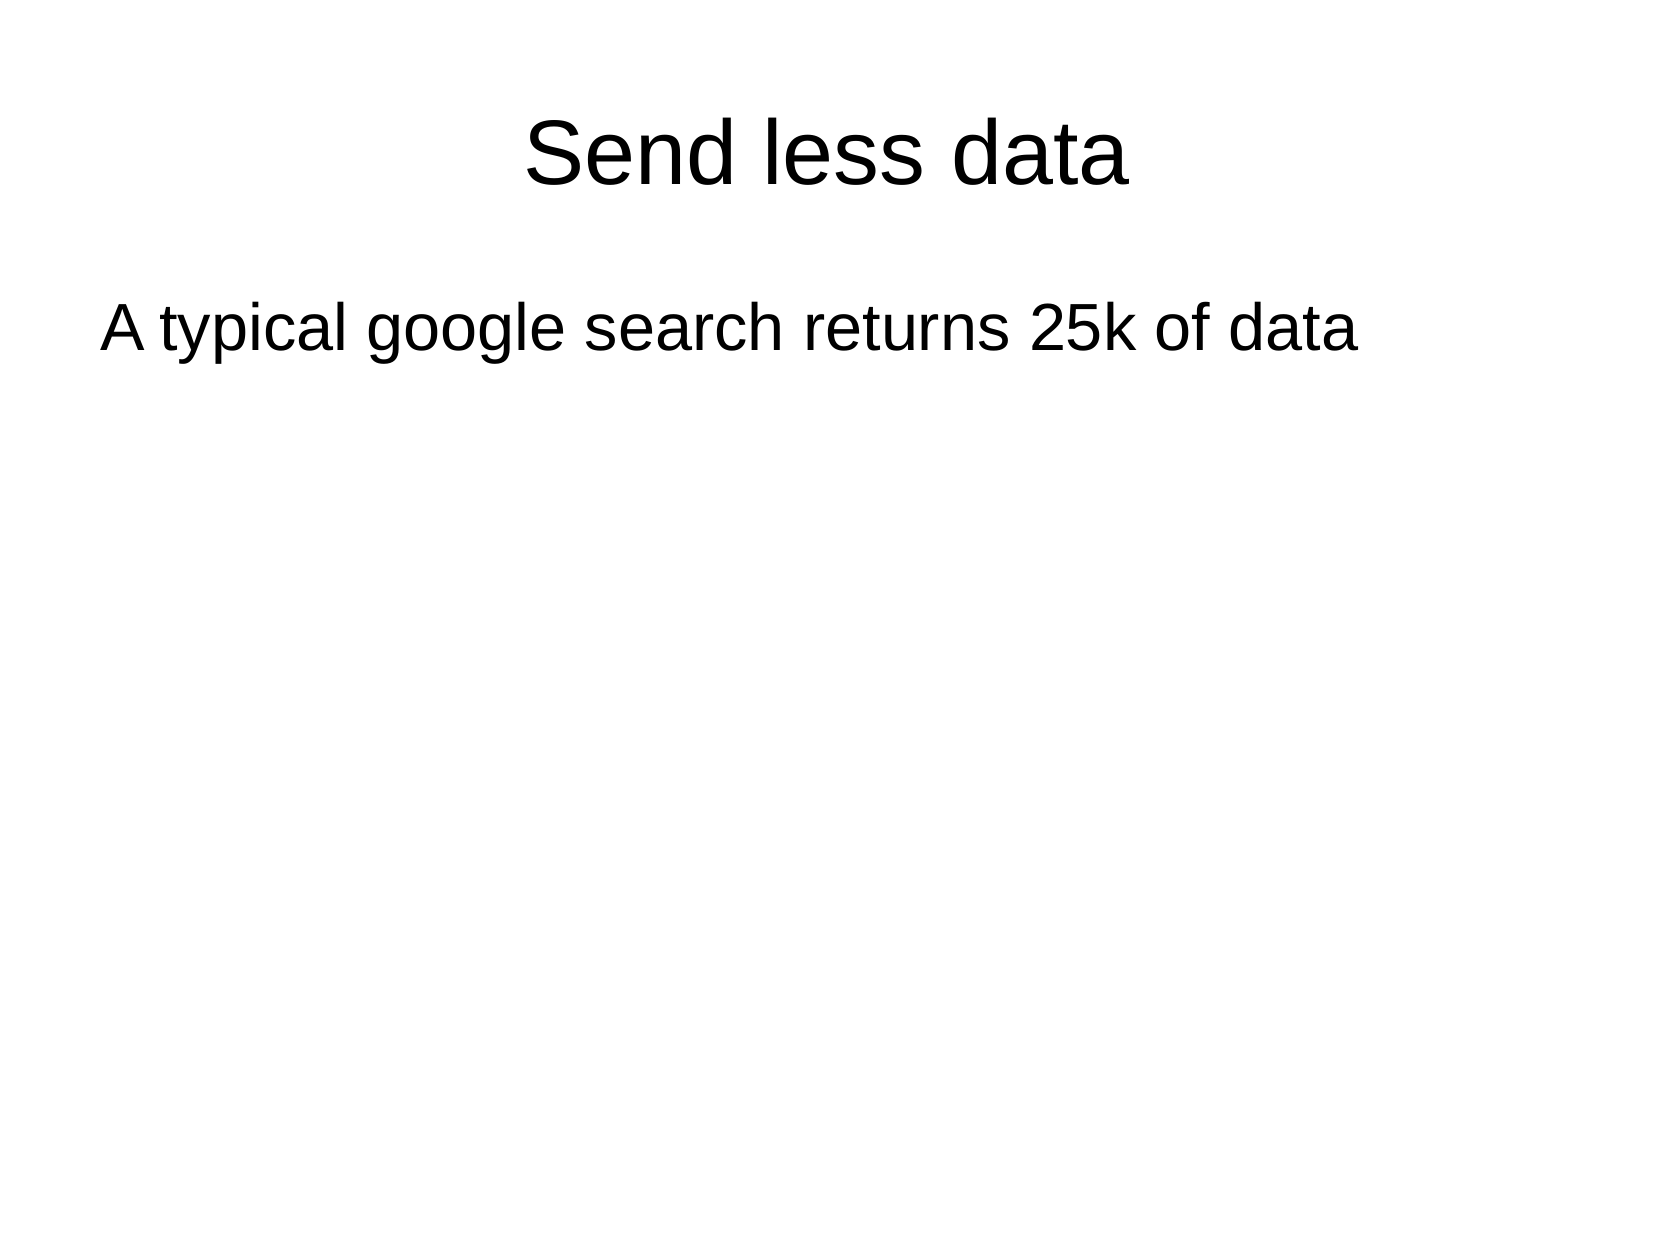

# Send less data
A typical google search returns 25k of data